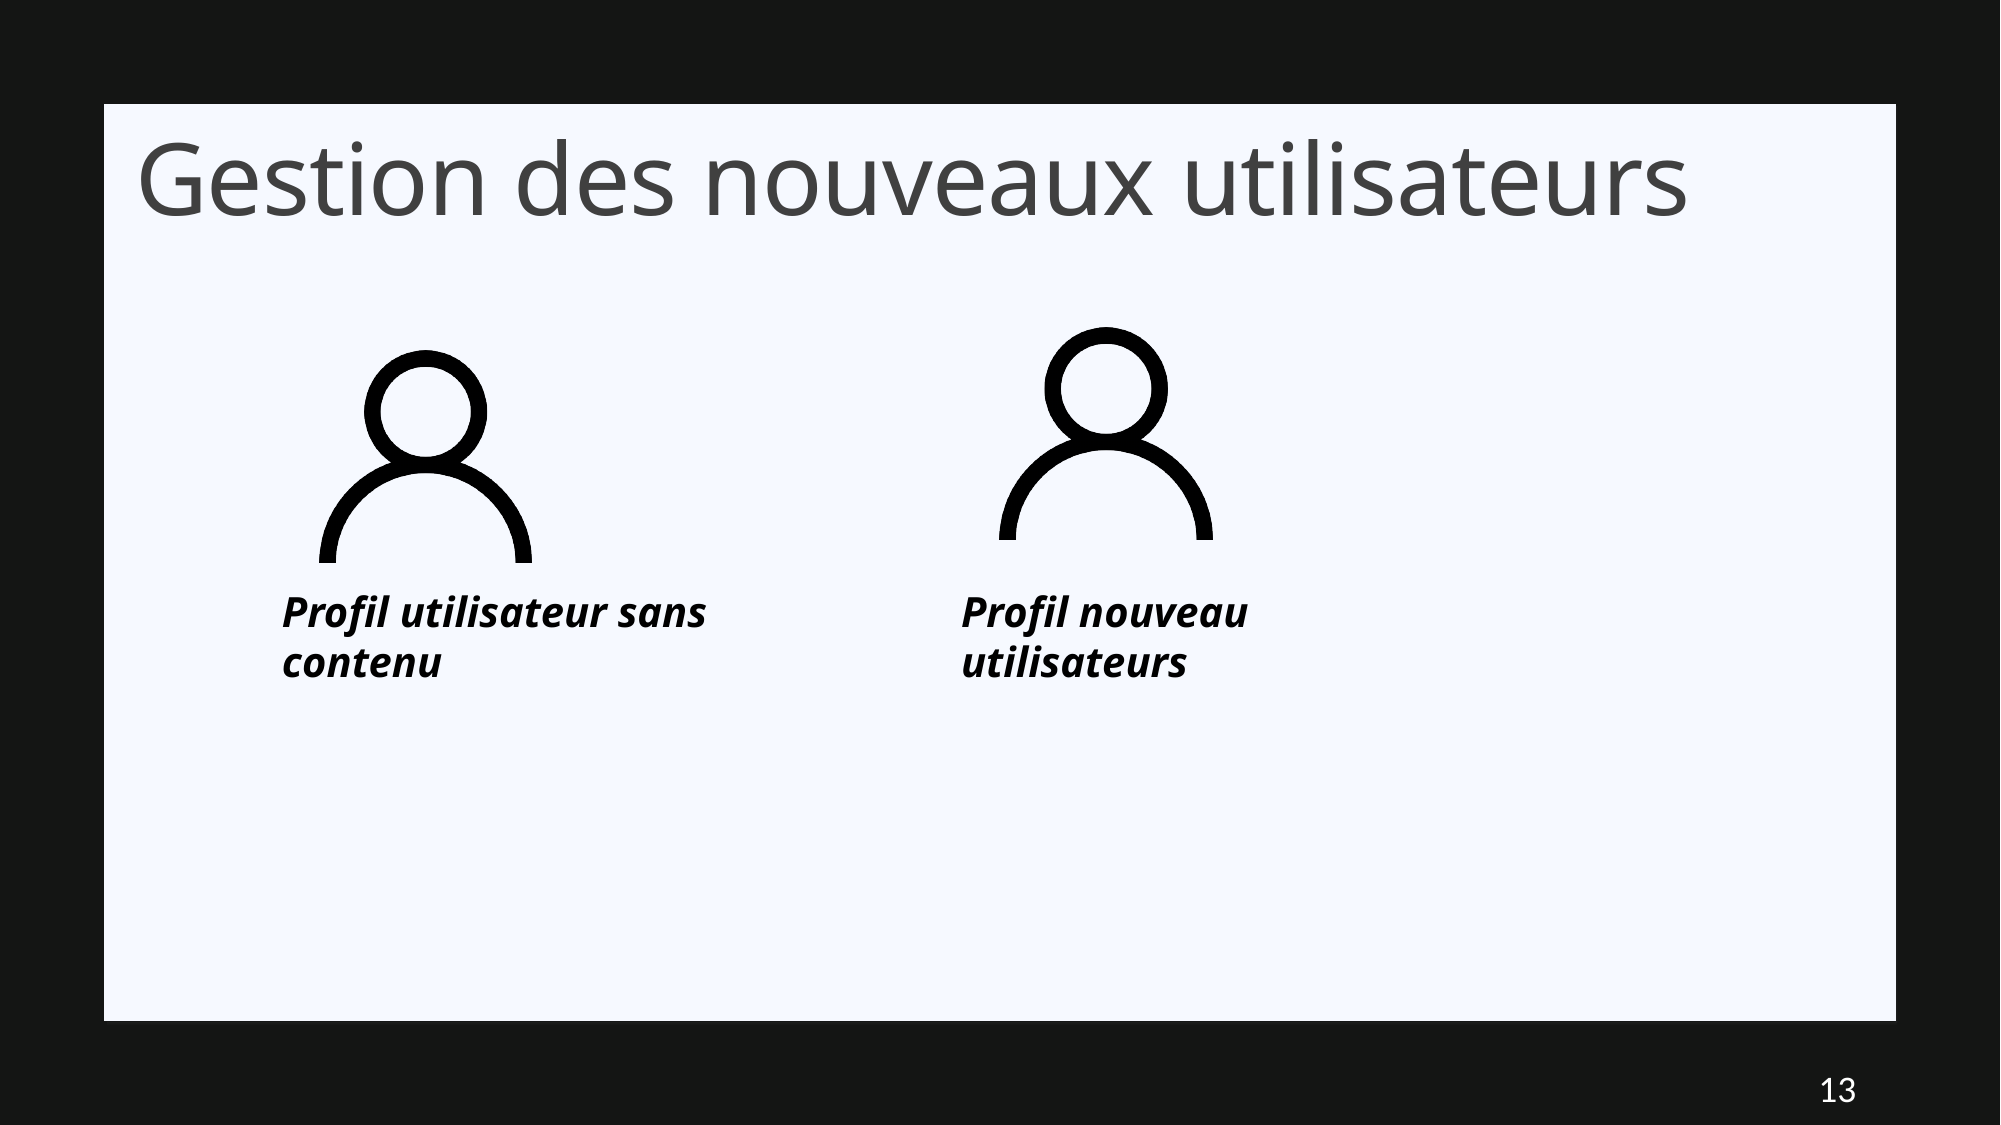

# Gestion des nouveaux utilisateurs
Profil utilisateur sans contenu
Profil nouveau utilisateurs